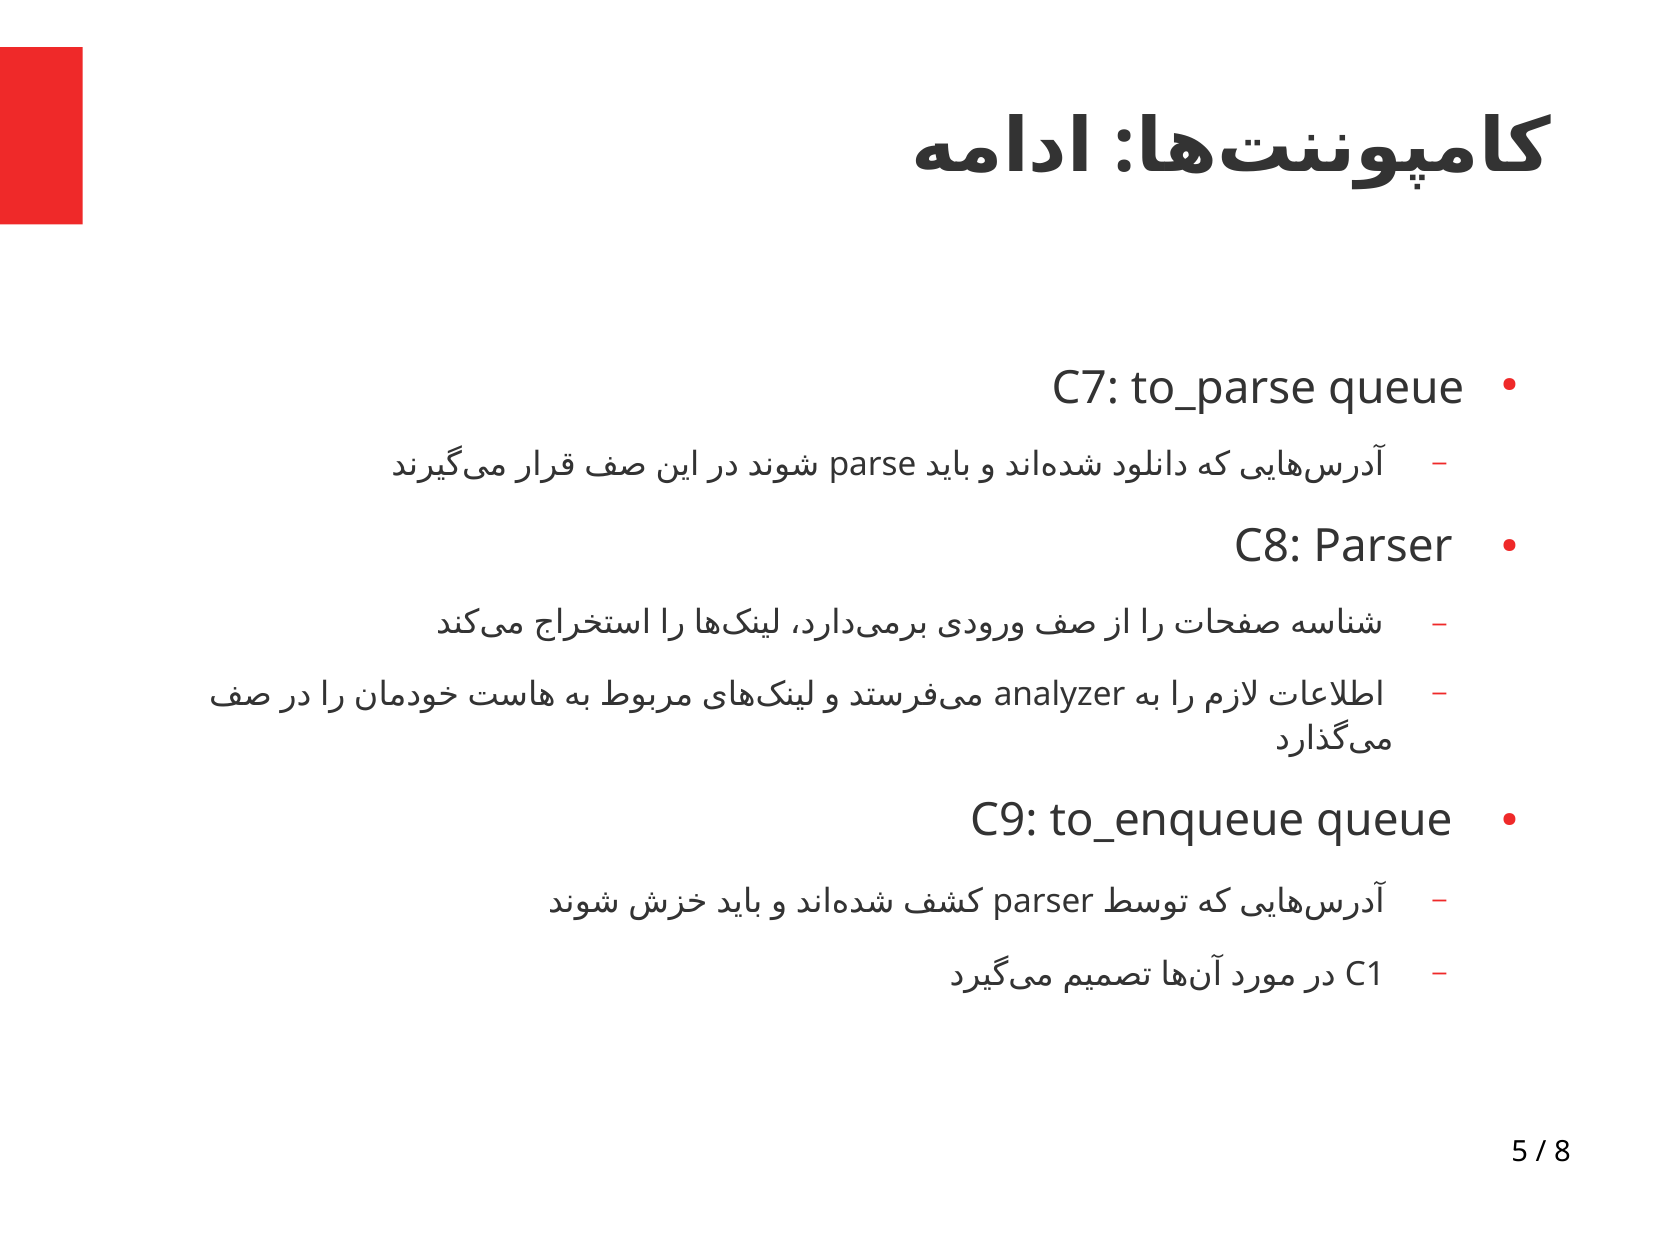

# کامپوننت‌ها: ادامه
C7: to_parse queue
 آدرس‌هایی که دانلود شده‌اند و باید parse شوند در این صف قرار می‌گیرند
 C8: Parser
 شناسه صفحات را از صف ورودی برمی‌دارد، لینک‌ها را استخراج می‌کند
 اطلاعات لازم را به analyzer می‌فرستد و لینک‌های مربوط به هاست خودمان را در صف می‌گذارد
 C9: to_enqueue queue
 آدرس‌هایی که توسط parser کشف شده‌اند و باید خزش شوند
 C1 در مورد آن‌ها تصمیم می‌گیرد
5